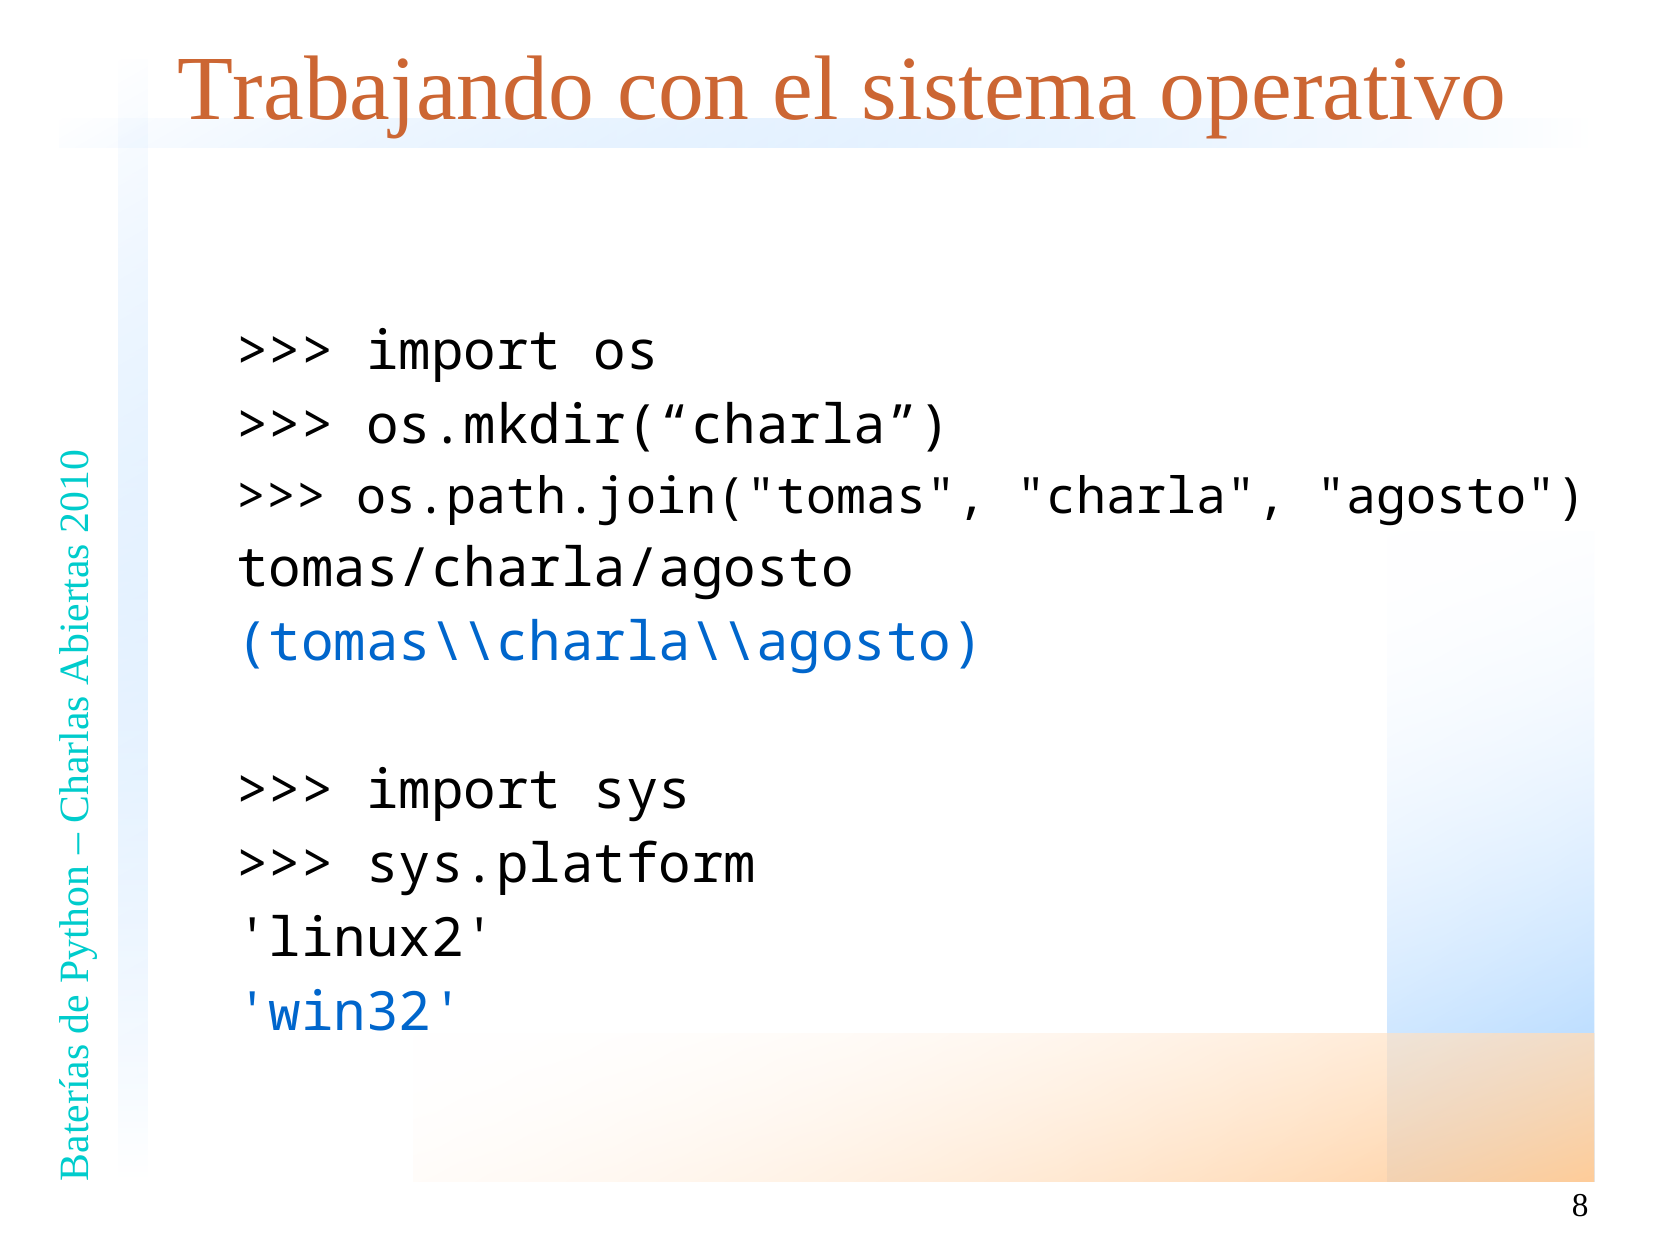

# Trabajando con el sistema operativo
>>> import os
>>> os.mkdir(“charla”)
>>> os.path.join("tomas", "charla", "agosto")
tomas/charla/agosto
(tomas\\charla\\agosto)
>>> import sys
>>> sys.platform
'linux2'
'win32'